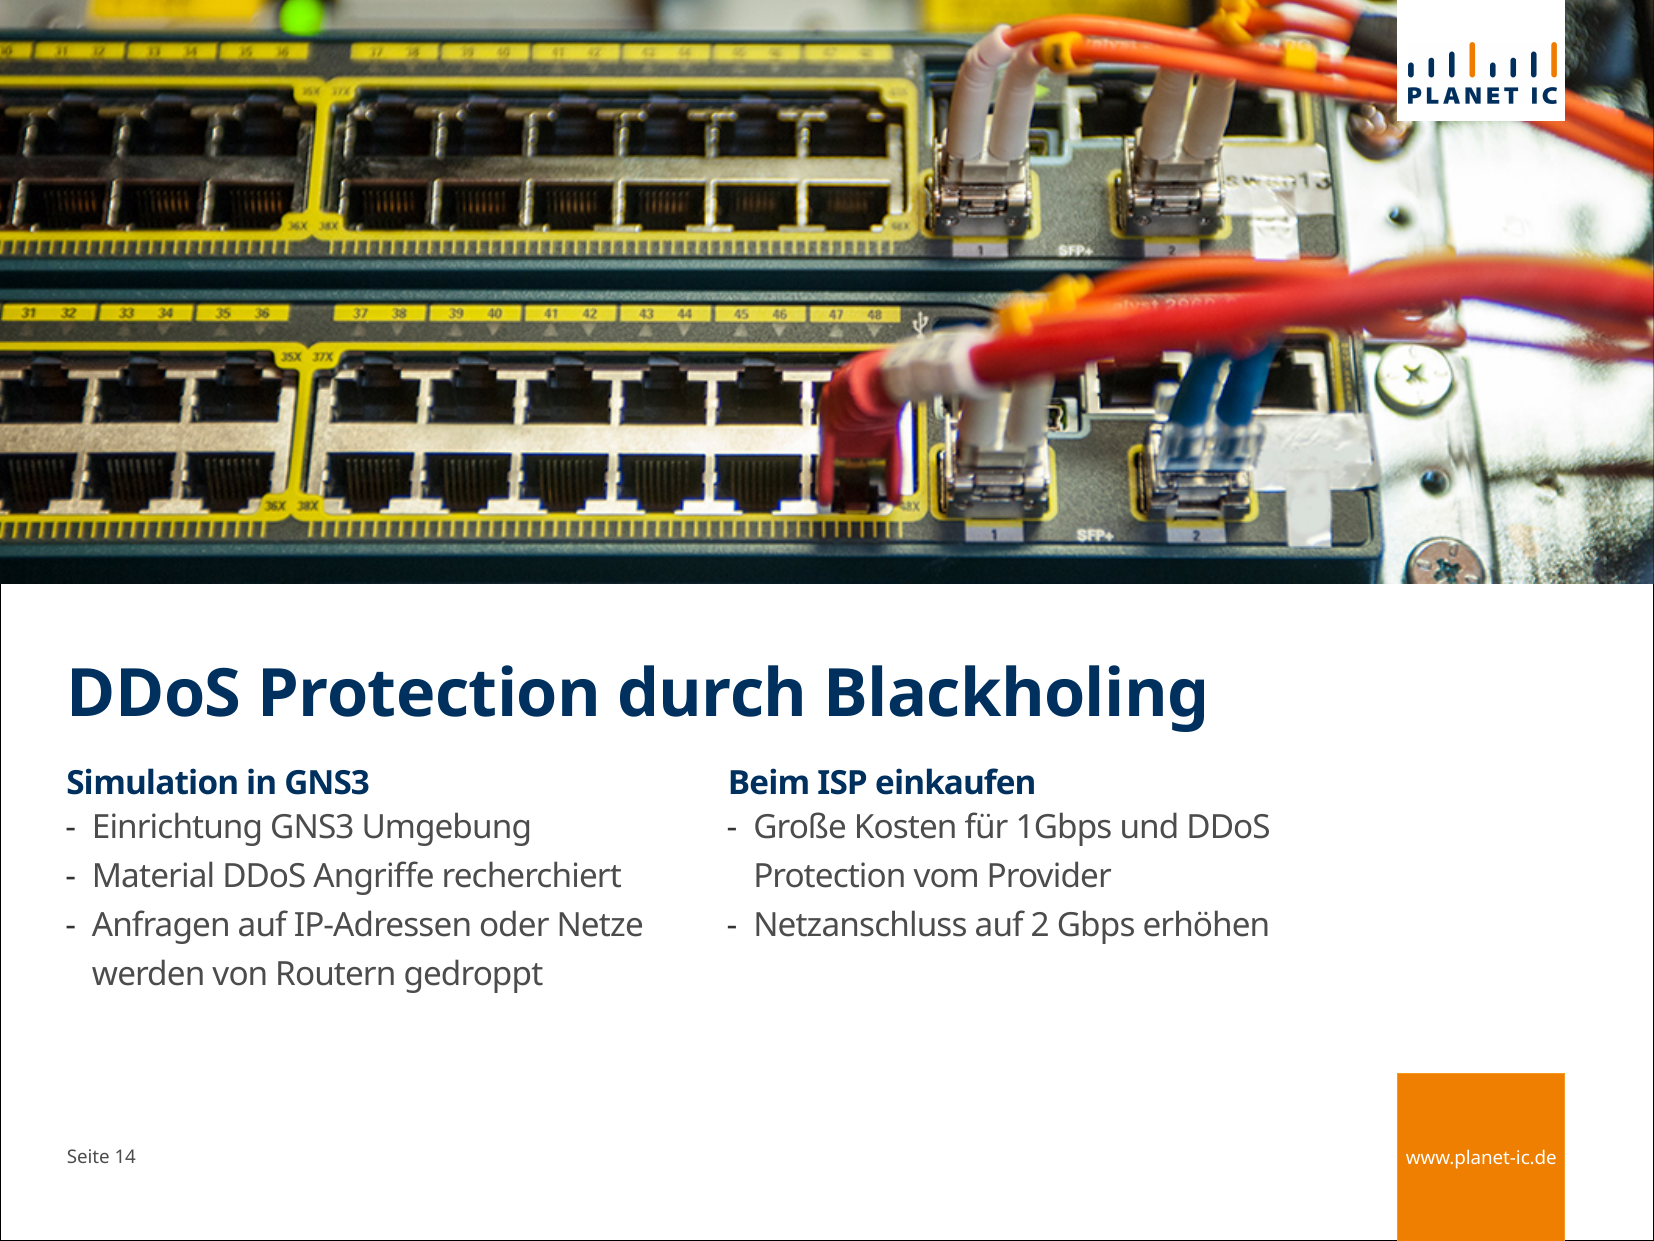

DDoS Protection durch Blackholing
Simulation in GNS3
Beim ISP einkaufen
Einrichtung GNS3 Umgebung
Material DDoS Angriffe recherchiert
Anfragen auf IP-Adressen oder Netze werden von Routern gedroppt
Große Kosten für 1Gbps und DDoS Protection vom Provider
Netzanschluss auf 2 Gbps erhöhen